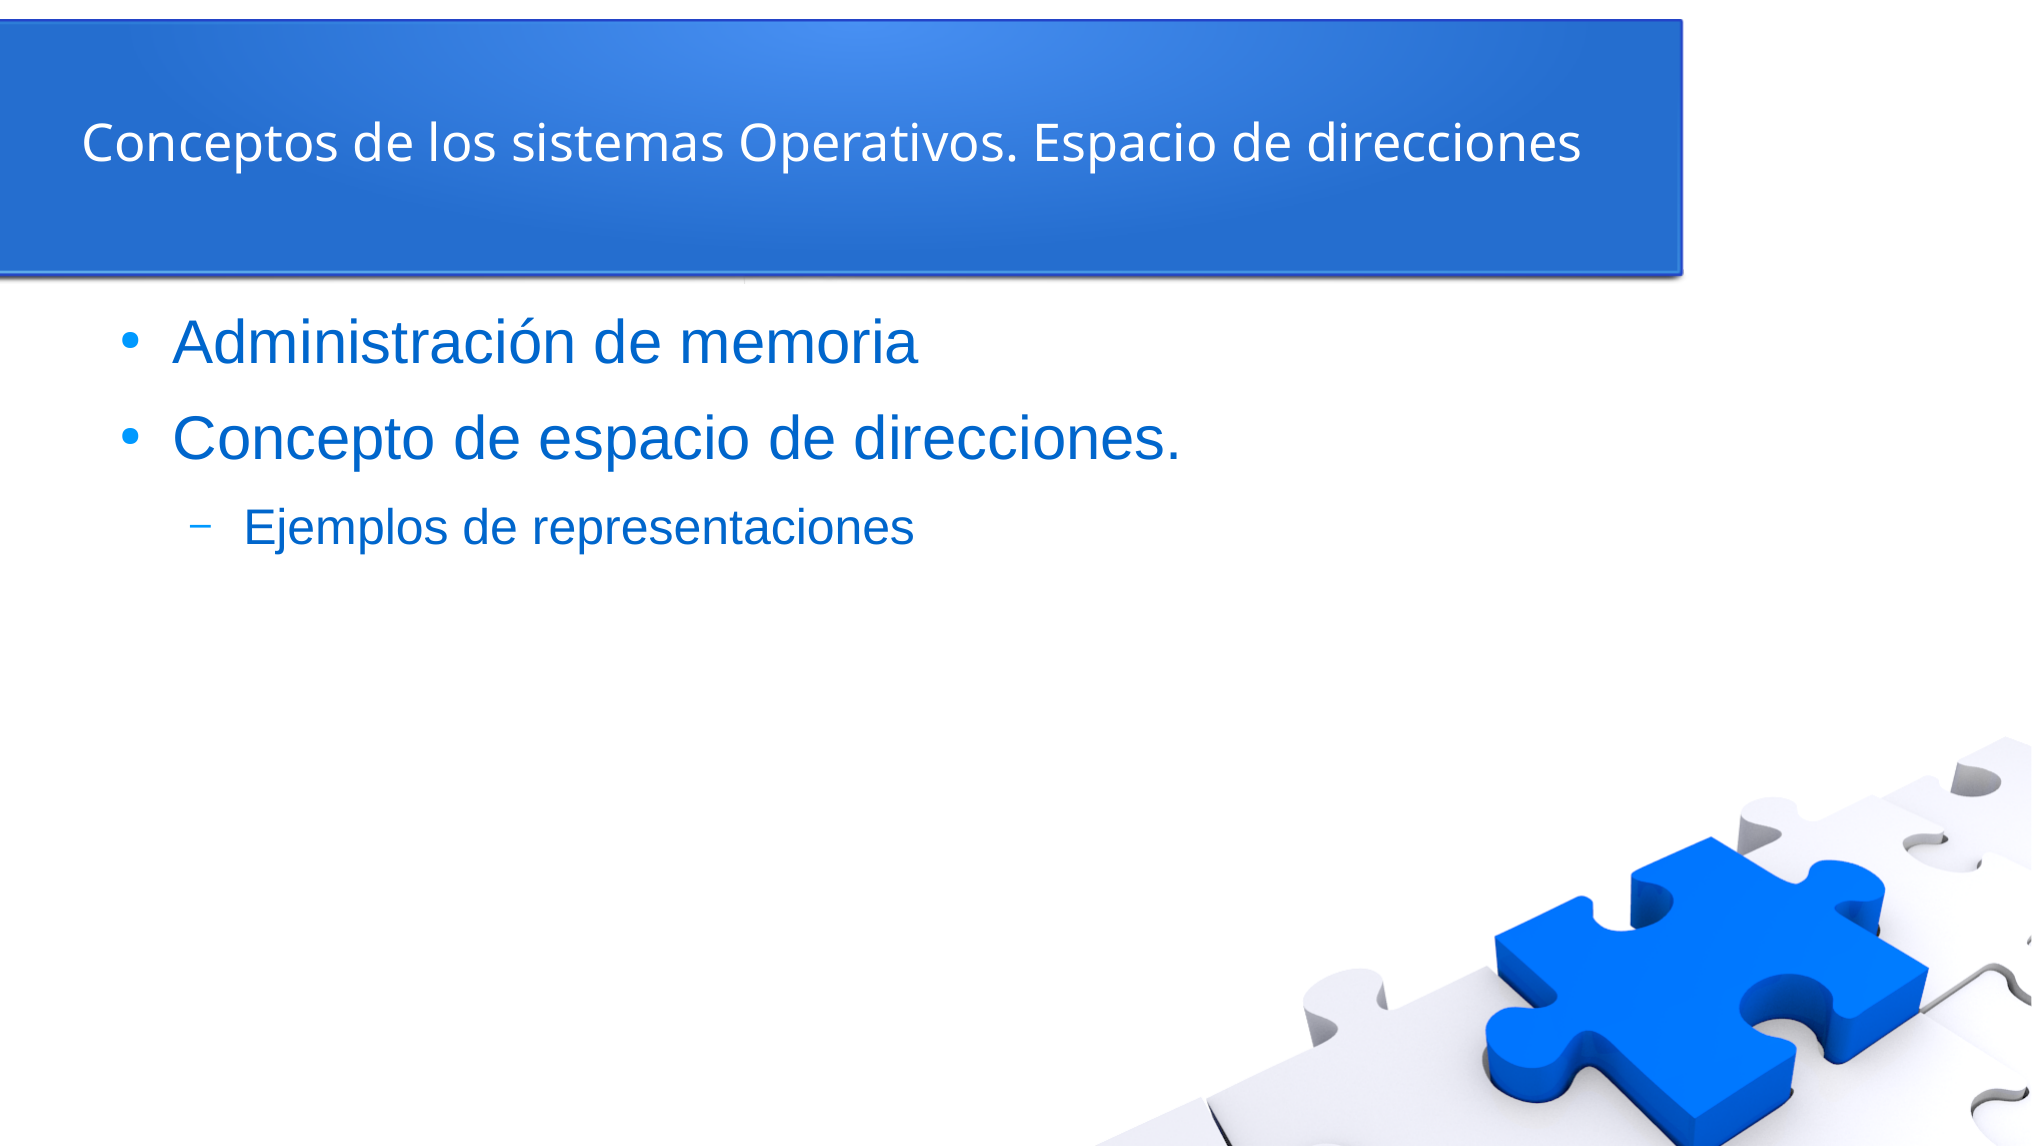

# Conceptos de los sistemas Operativos. Espacio de direcciones
Administración de memoria
Concepto de espacio de direcciones.
Ejemplos de representaciones